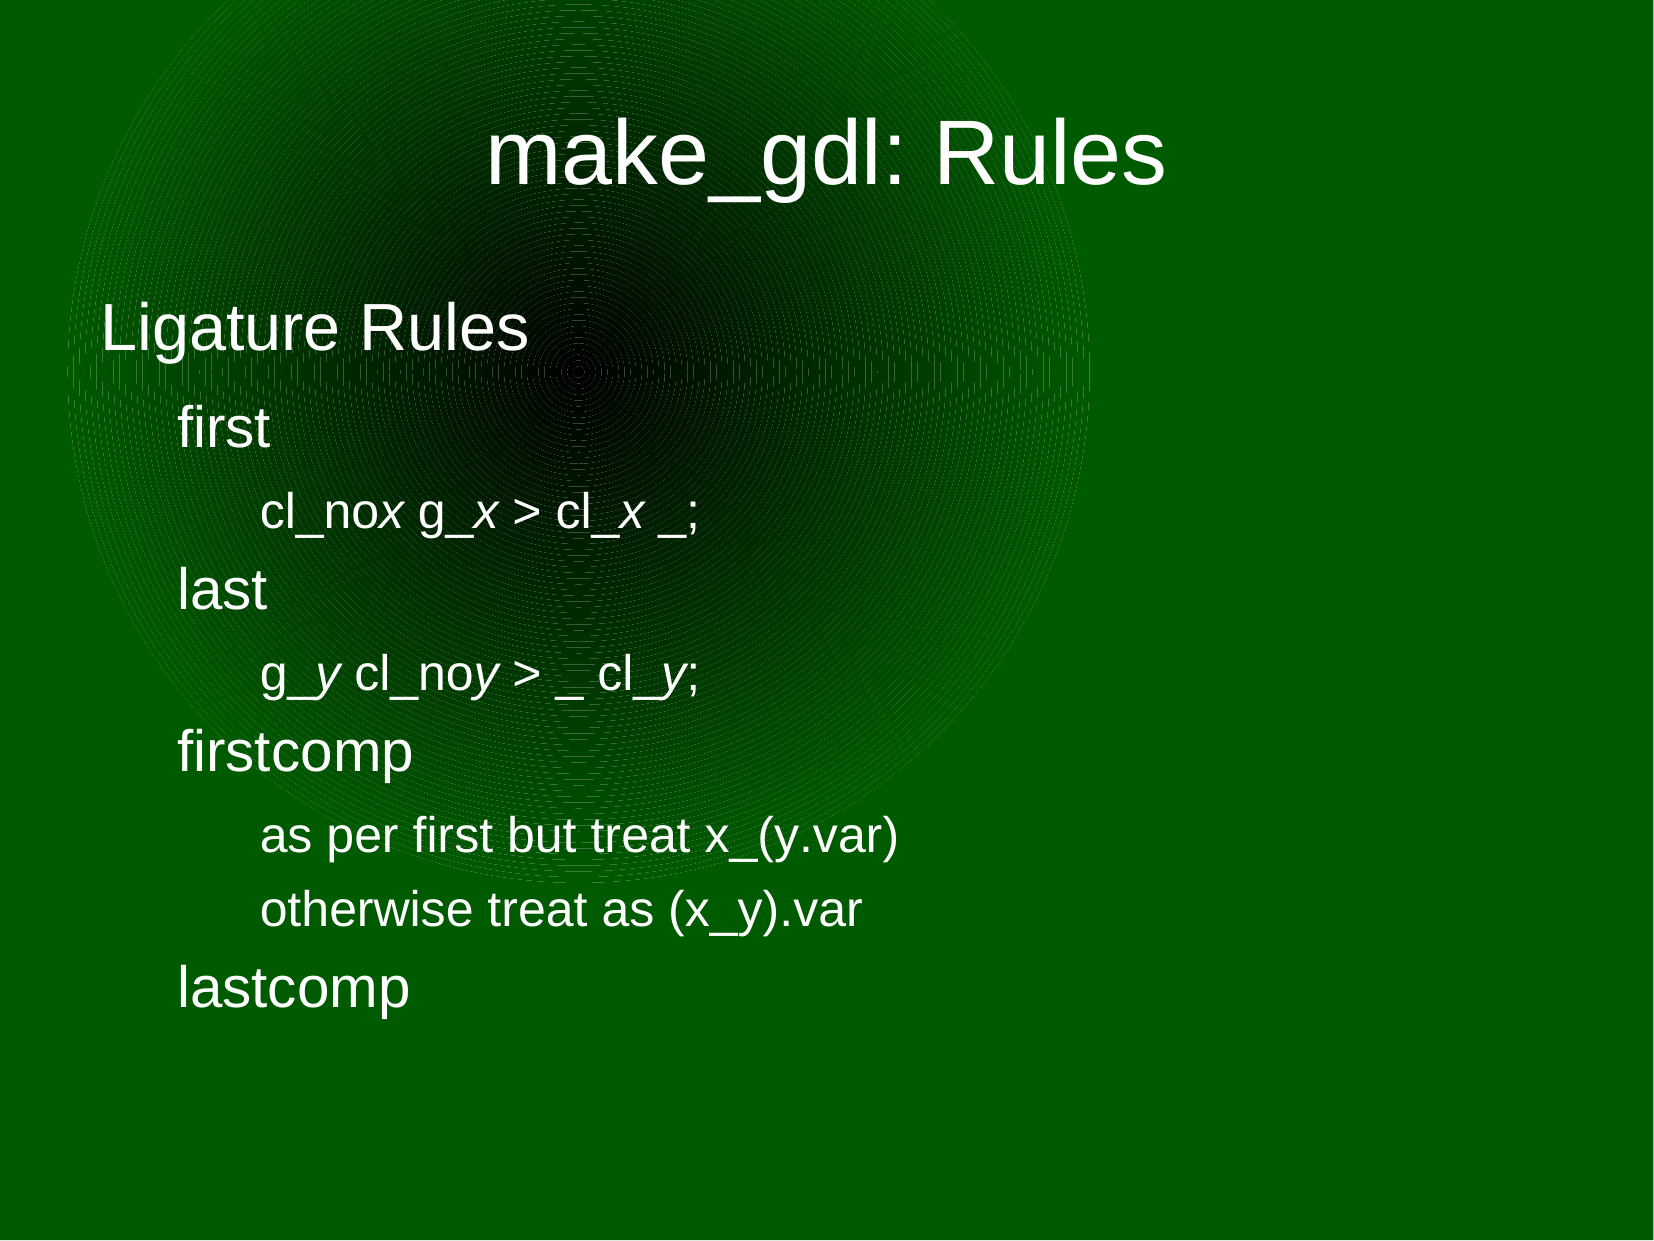

# make_gdl: Rules
Ligature Rules
first
cl_nox g_x > cl_x _;
last
g_y cl_noy > _ cl_y;
firstcomp
as per first but treat x_(y.var)
otherwise treat as (x_y).var
lastcomp